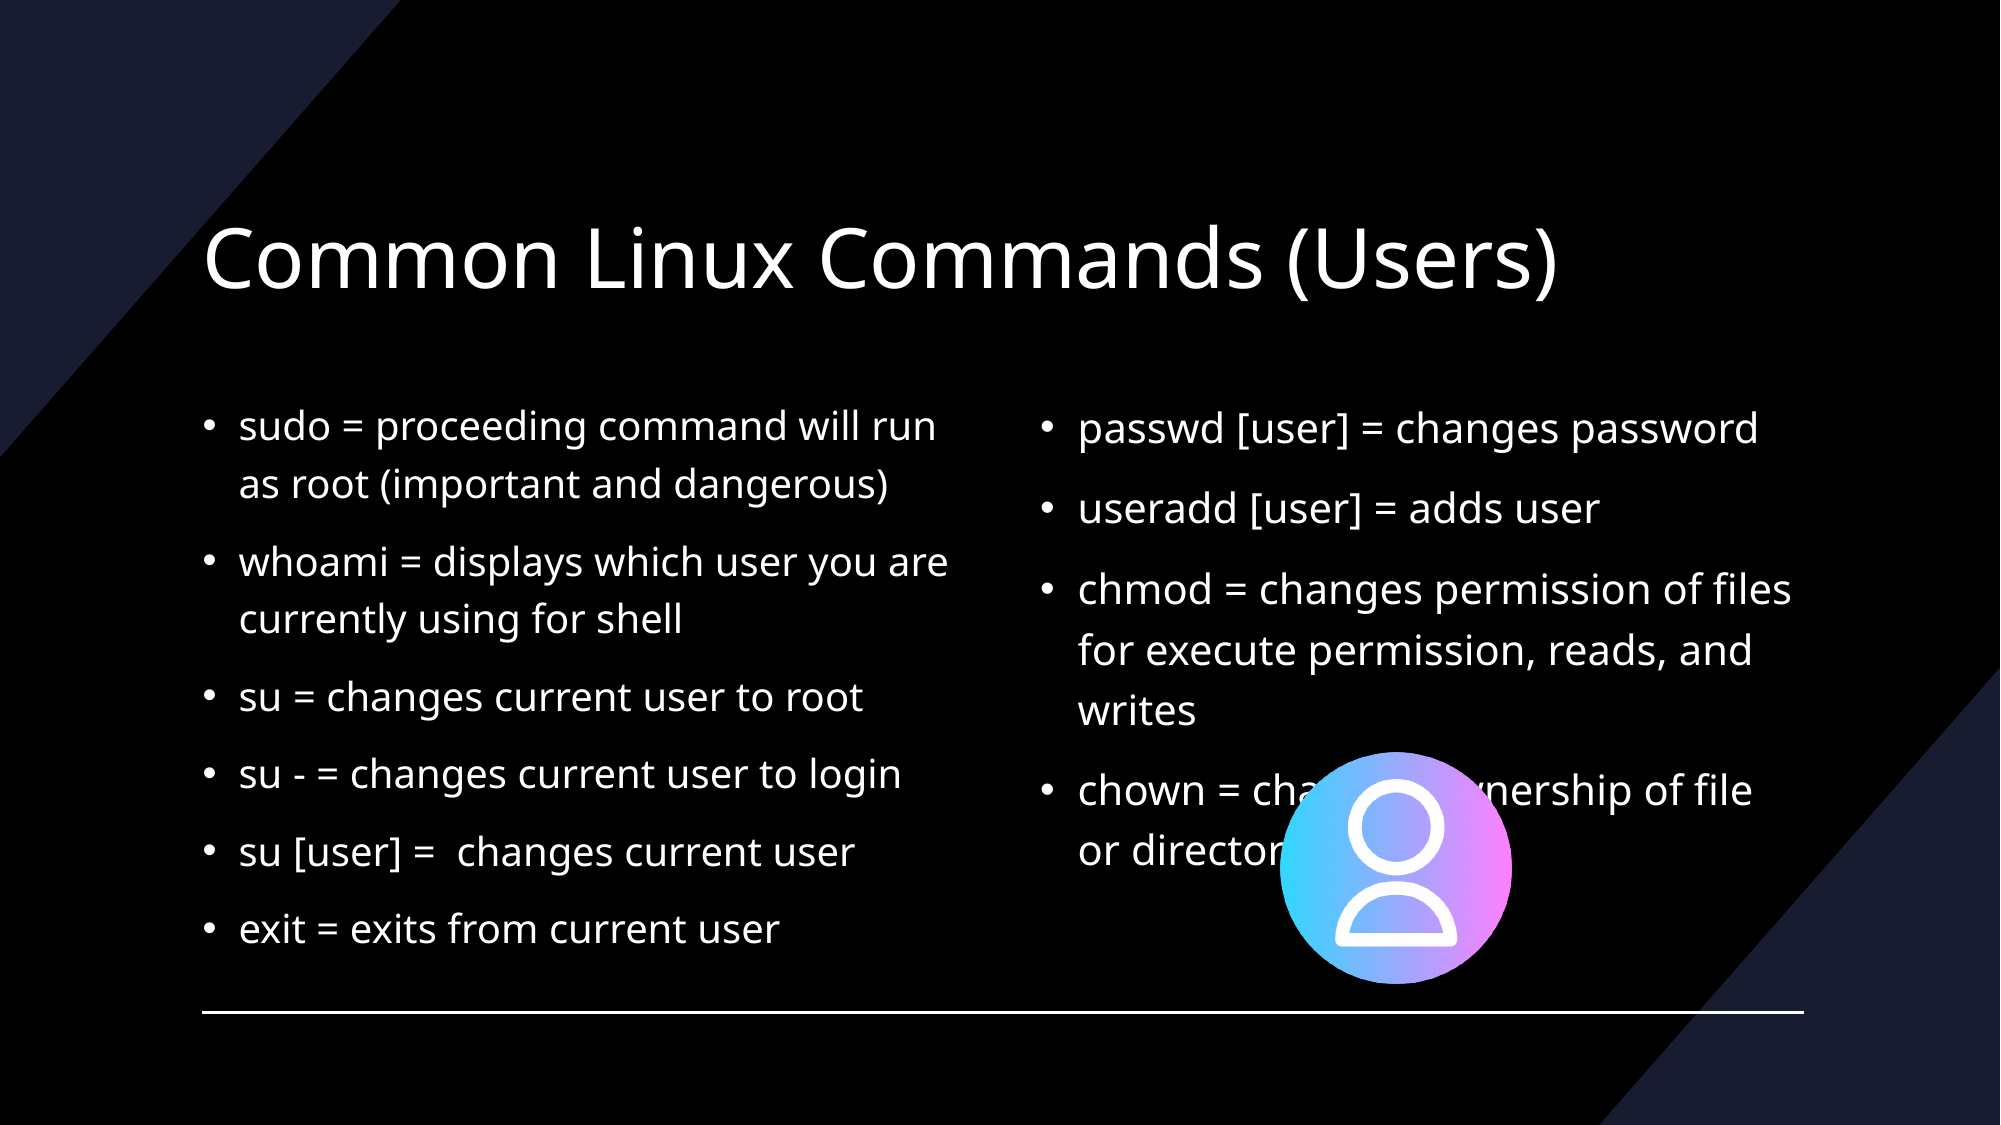

# Common Linux Commands (Users)
sudo = proceeding command will run as root (important and dangerous)
whoami = displays which user you are currently using for shell
su = changes current user to root
su - = changes current user to login
su [user] = changes current user
exit = exits from current user
passwd [user] = changes password
useradd [user] = adds user
chmod = changes permission of files for execute permission, reads, and writes
chown = changes ownership of file or directory